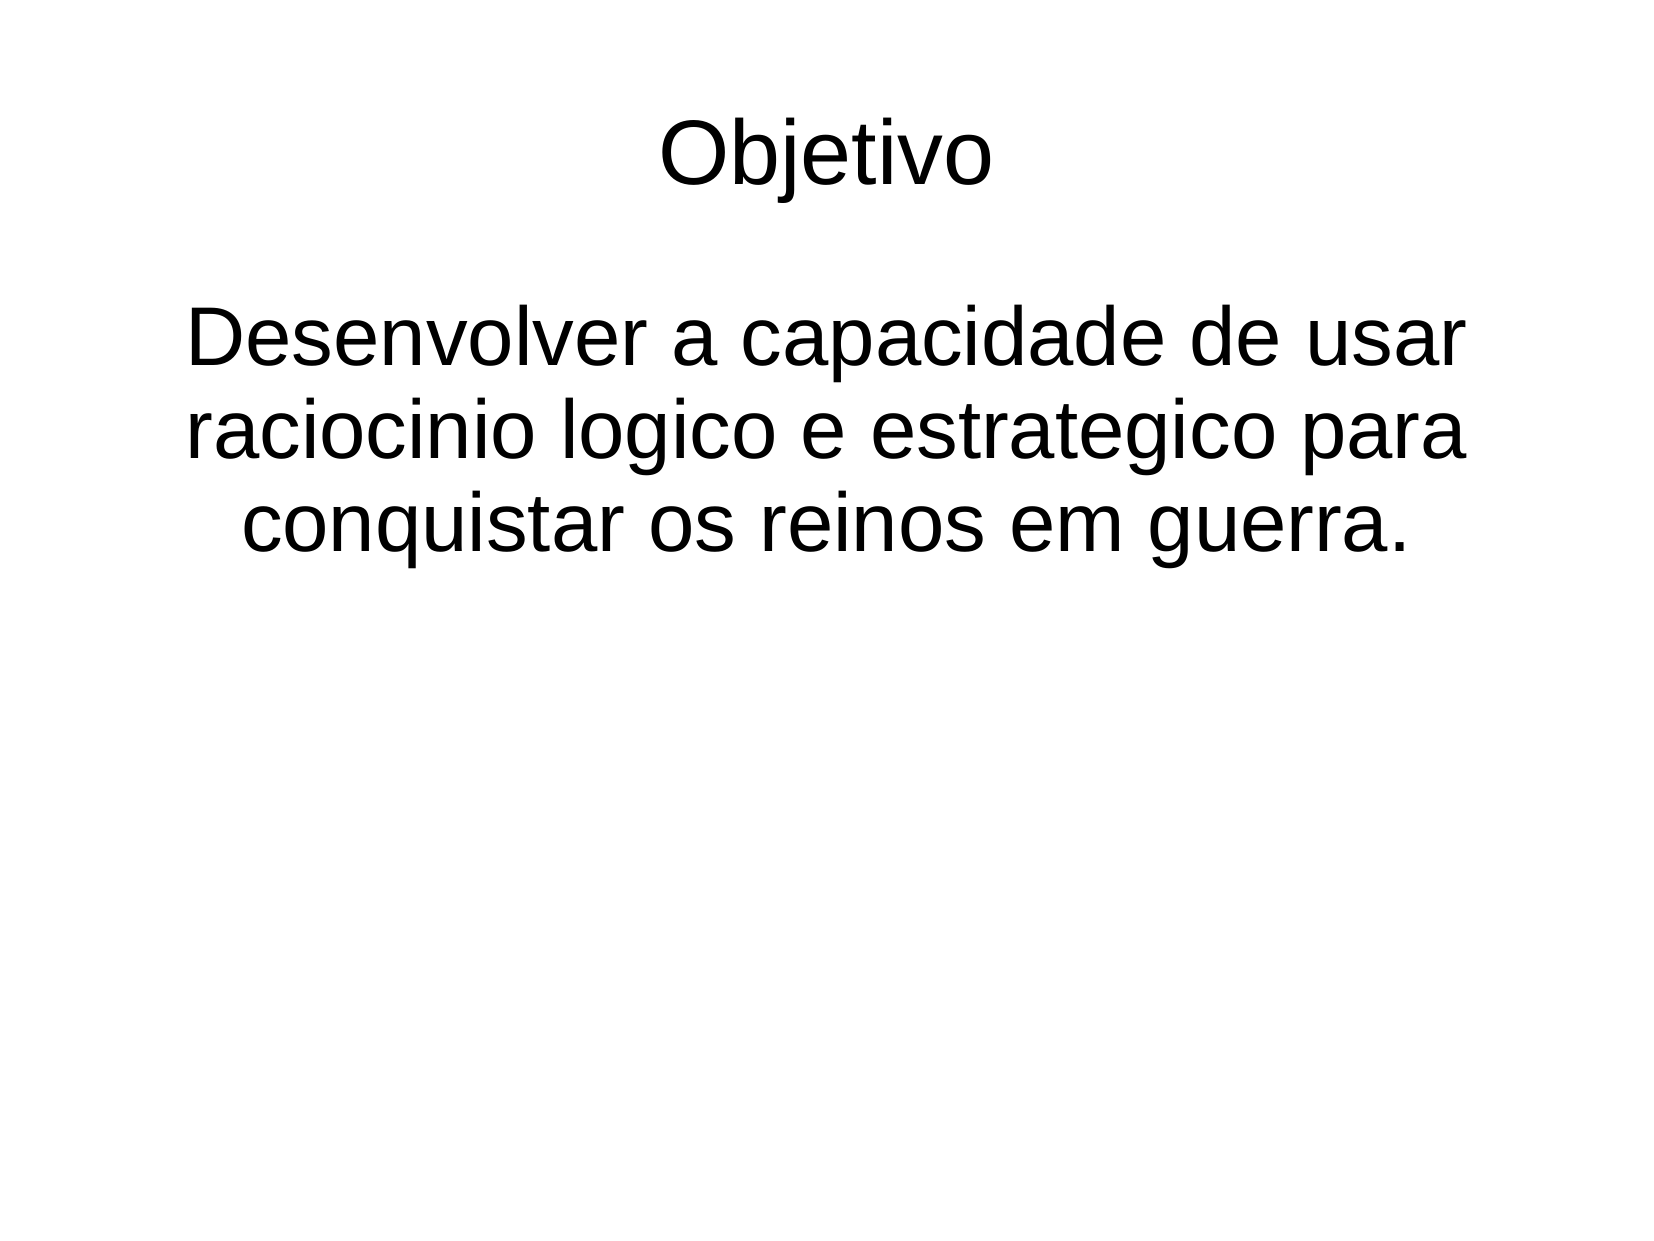

# Objetivo
Desenvolver a capacidade de usar raciocinio logico e estrategico para conquistar os reinos em guerra.